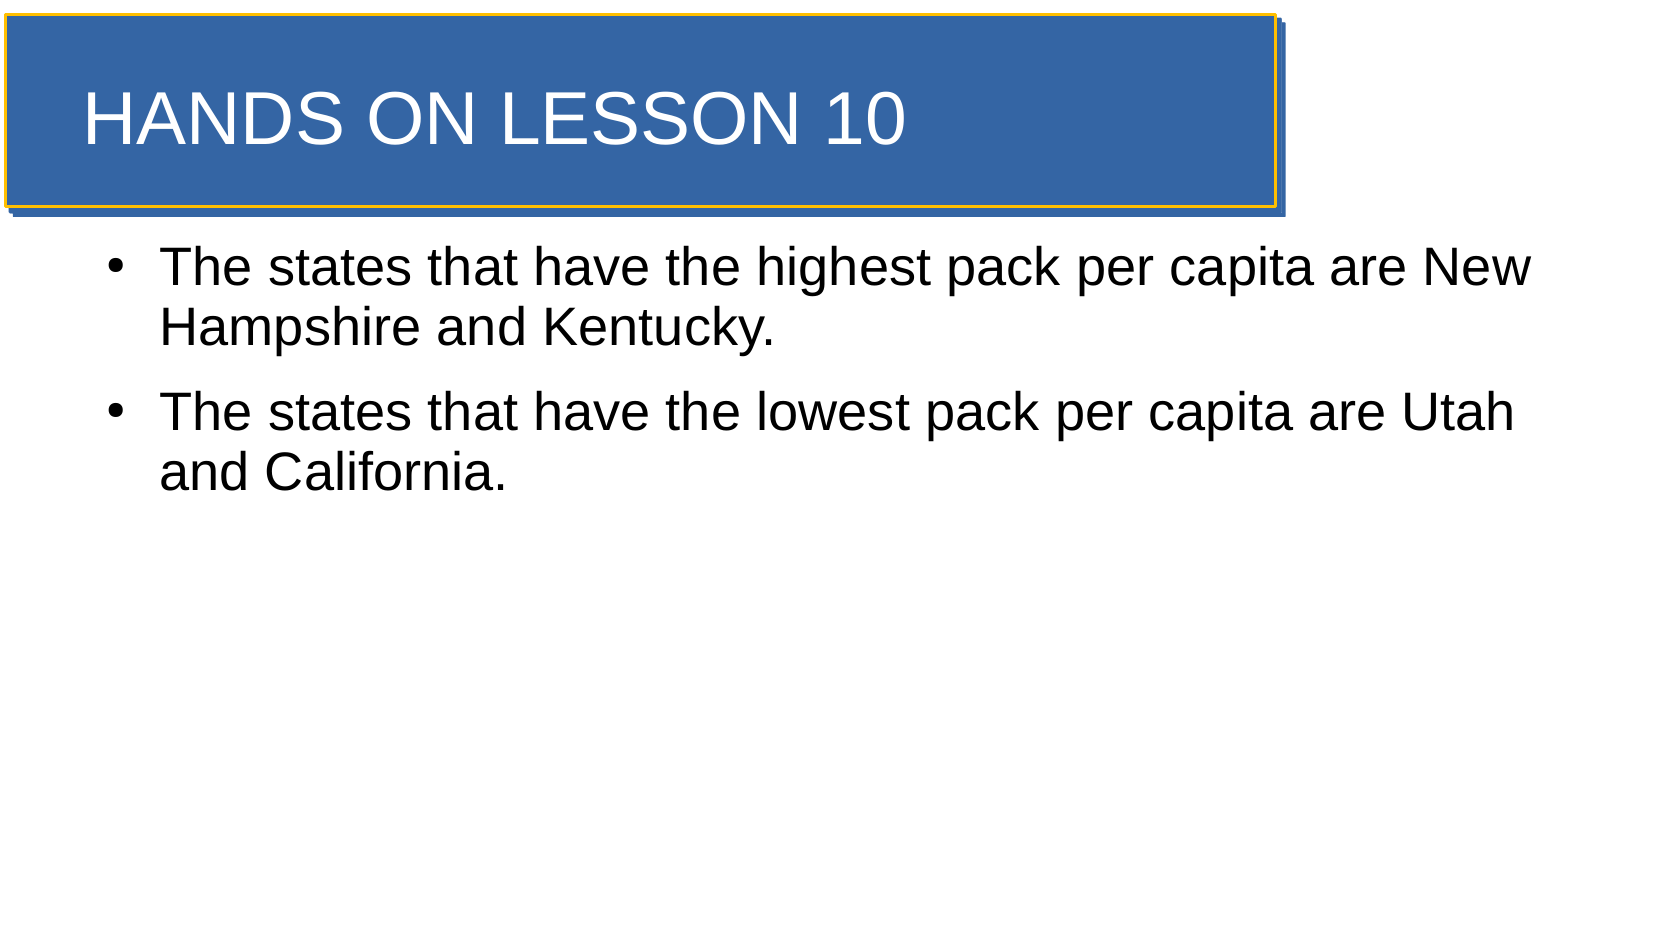

# HANDS ON LESSON 10
The states that have the highest pack per capita are New Hampshire and Kentucky.
The states that have the lowest pack per capita are Utah and California.